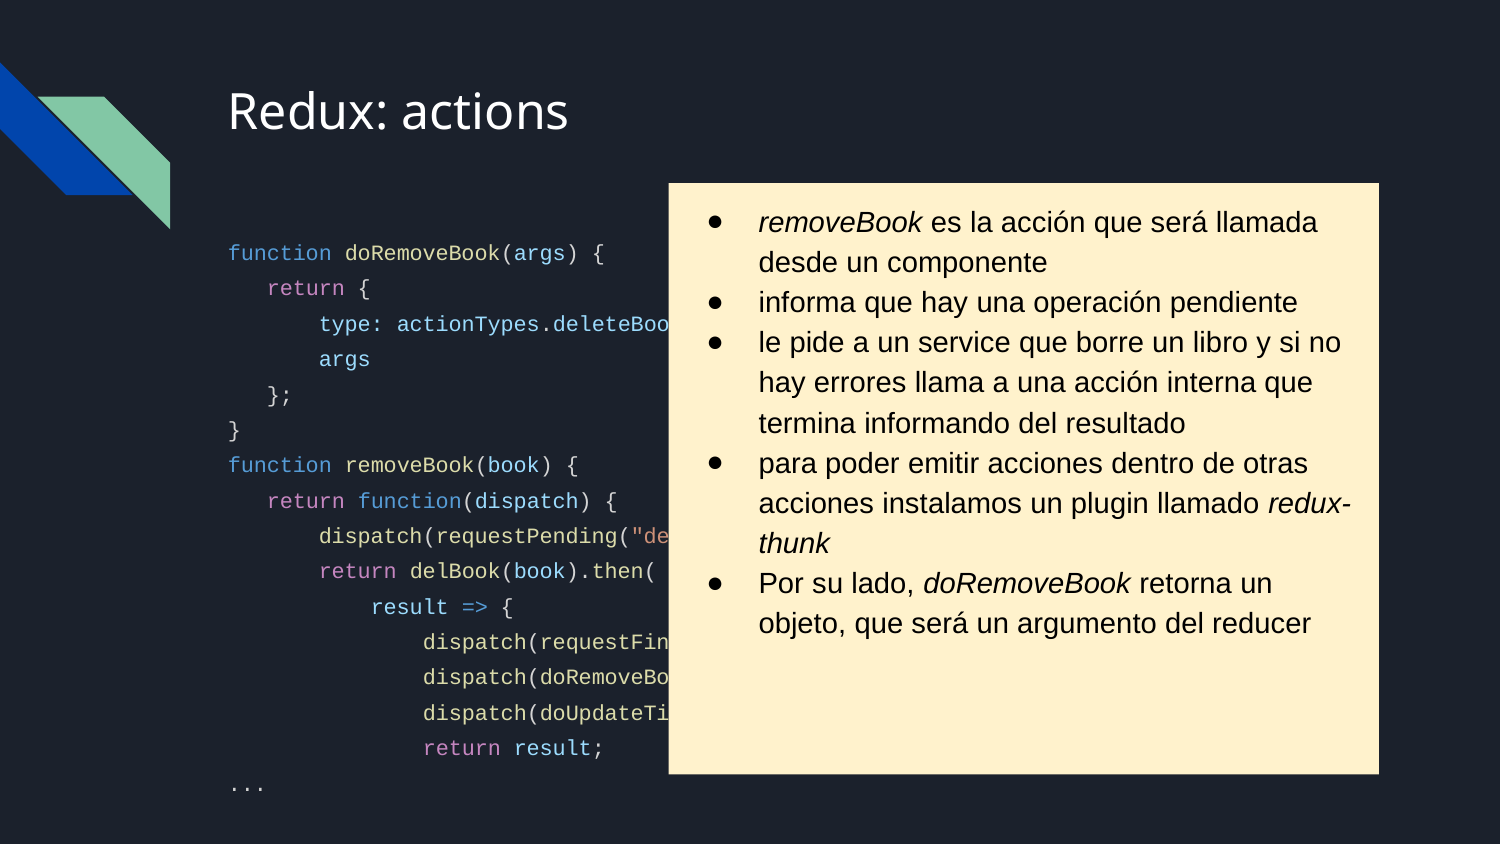

# Redux: actions
removeBook es la acción que será llamada desde un componente
informa que hay una operación pendiente
le pide a un service que borre un libro y si no hay errores llama a una acción interna que termina informando del resultado
para poder emitir acciones dentro de otras acciones instalamos un plugin llamado redux-thunk
Por su lado, doRemoveBook retorna un objeto, que será un argumento del reducer
function doRemoveBook(args) {
 return {
 type: actionTypes.deleteBook,
 args
 };
}
function removeBook(book) {
 return function(dispatch) {
 dispatch(requestPending("delBook");
 return delBook(book).then(
 result => {
 dispatch(requestFinished({ status: "ok" }));
 dispatch(doRemoveBook(book));
 dispatch(doUpdateTimestamp());
 return result;
...